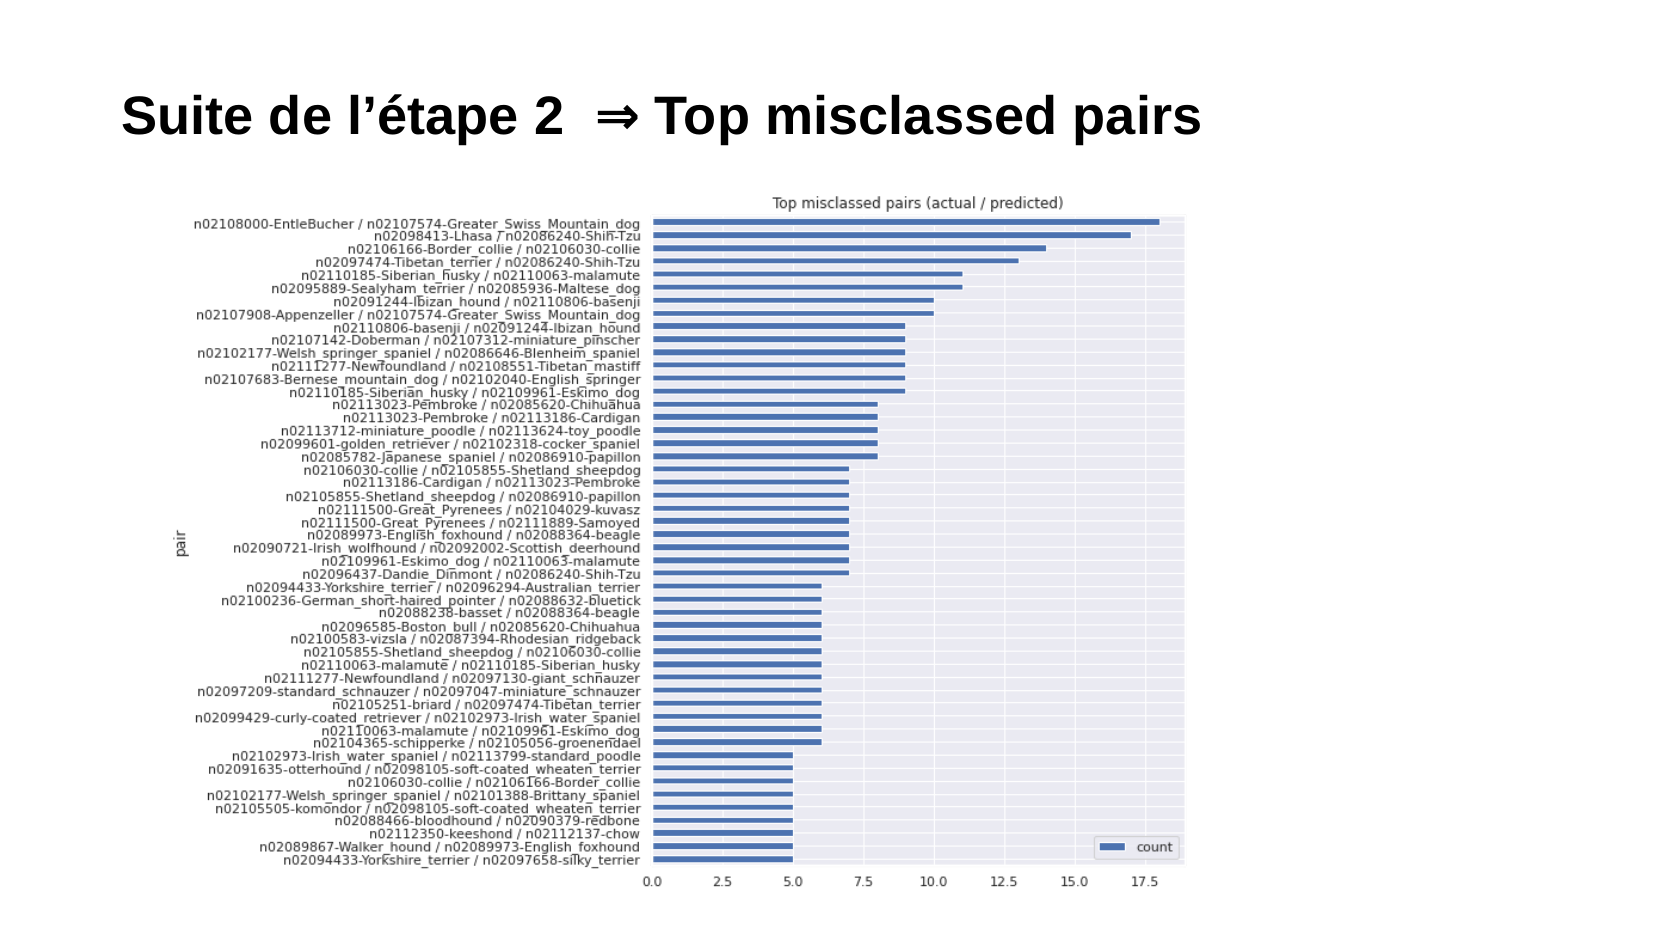

Suite de l’étape 2 ⇒ Top misclassed pairs